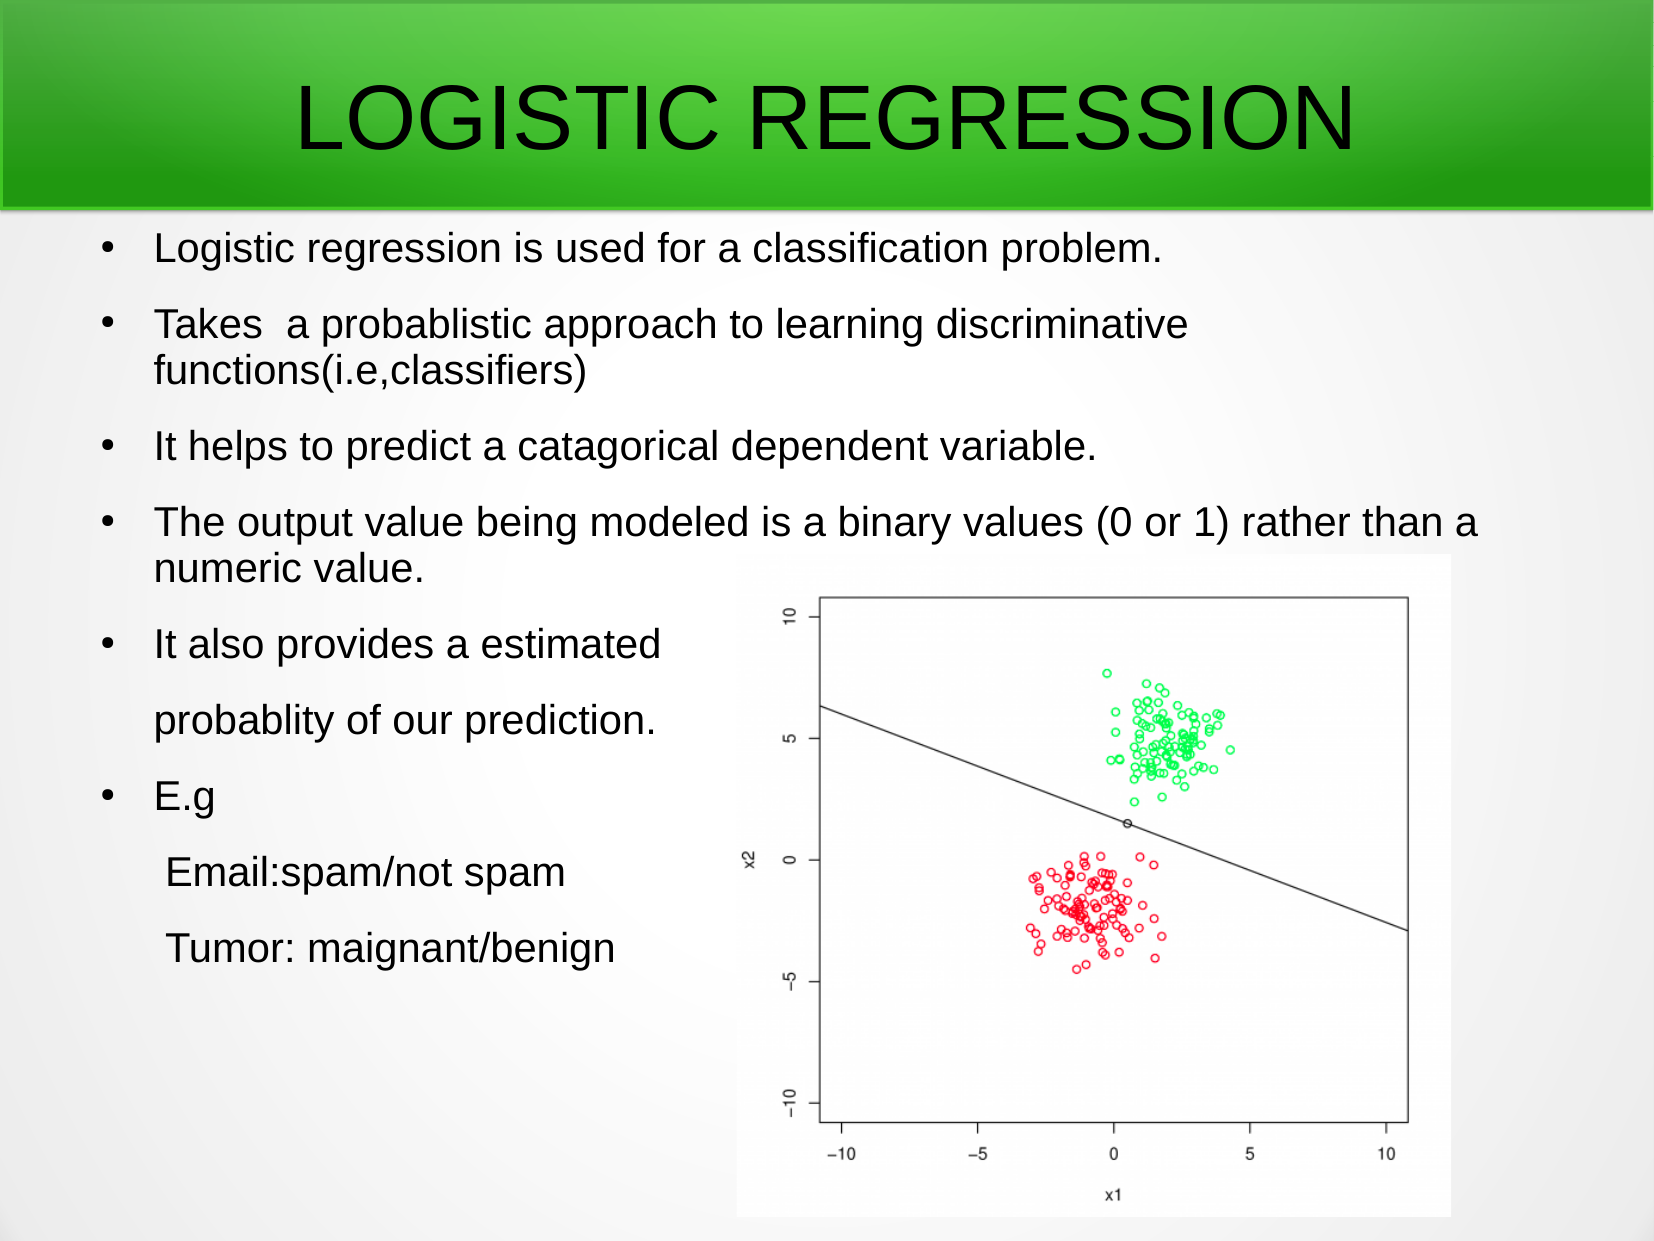

# LOGISTIC REGRESSION
Logistic regression is used for a classification problem.
Takes a probablistic approach to learning discriminative functions(i.e,classifiers)
It helps to predict a catagorical dependent variable.
The output value being modeled is a binary values (0 or 1) rather than a numeric value.
It also provides a estimated
probablity of our prediction.
E.g
 Email:spam/not spam
 Tumor: maignant/benign